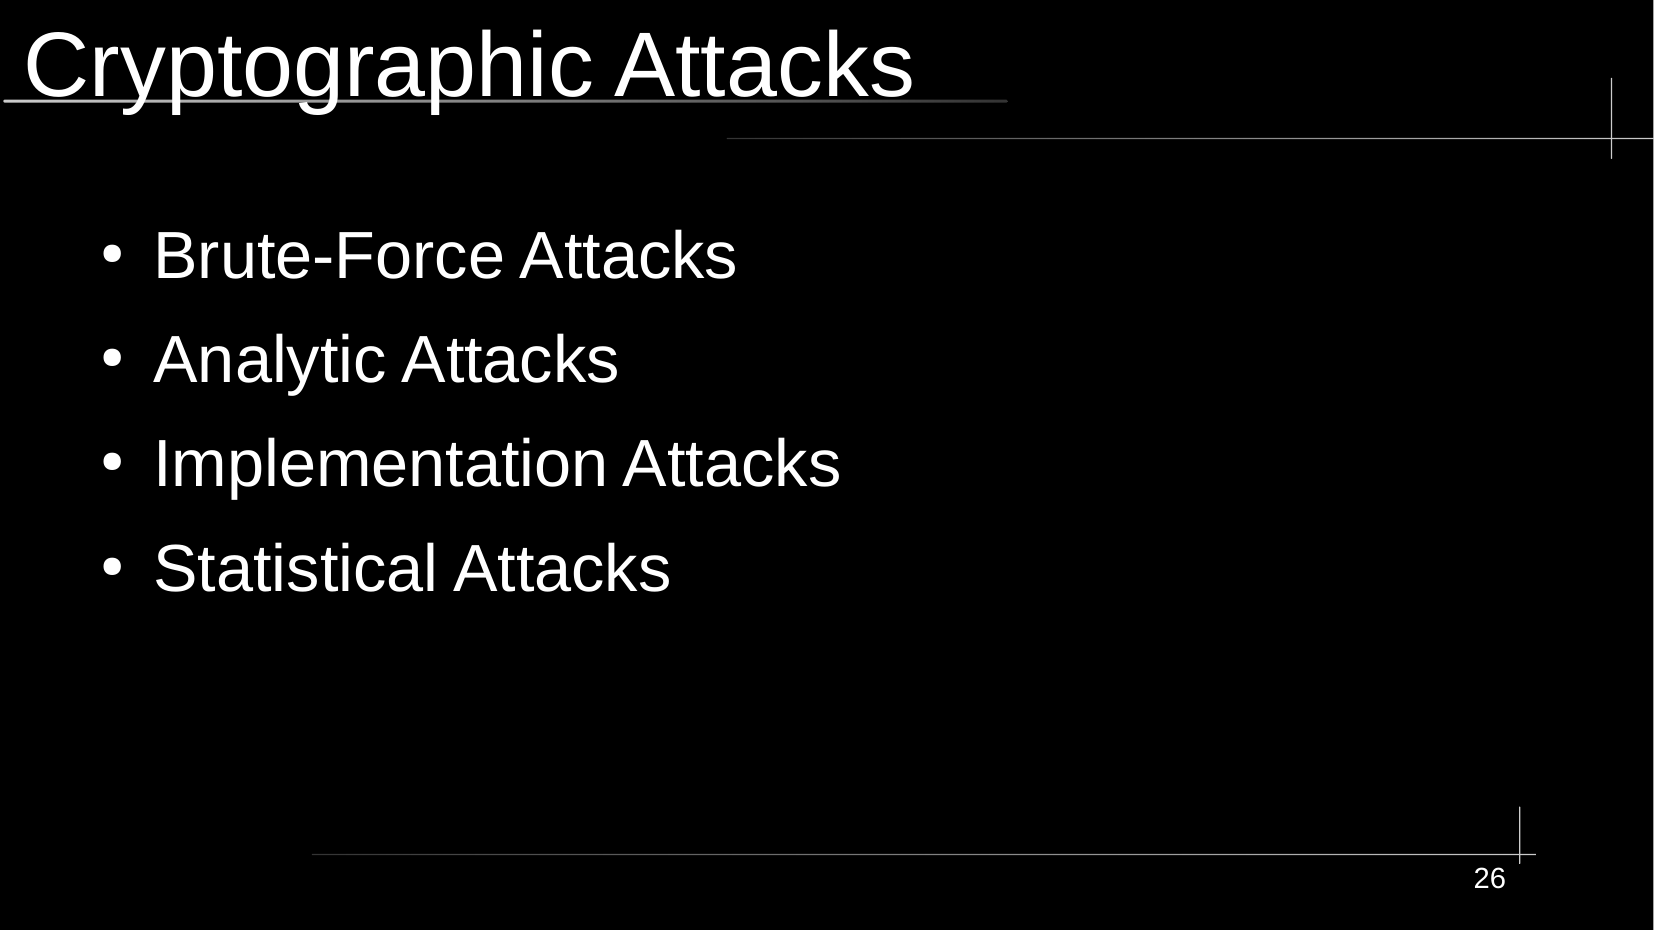

# Cryptographic Attacks
Brute-Force Attacks
Analytic Attacks
Implementation Attacks
Statistical Attacks
26